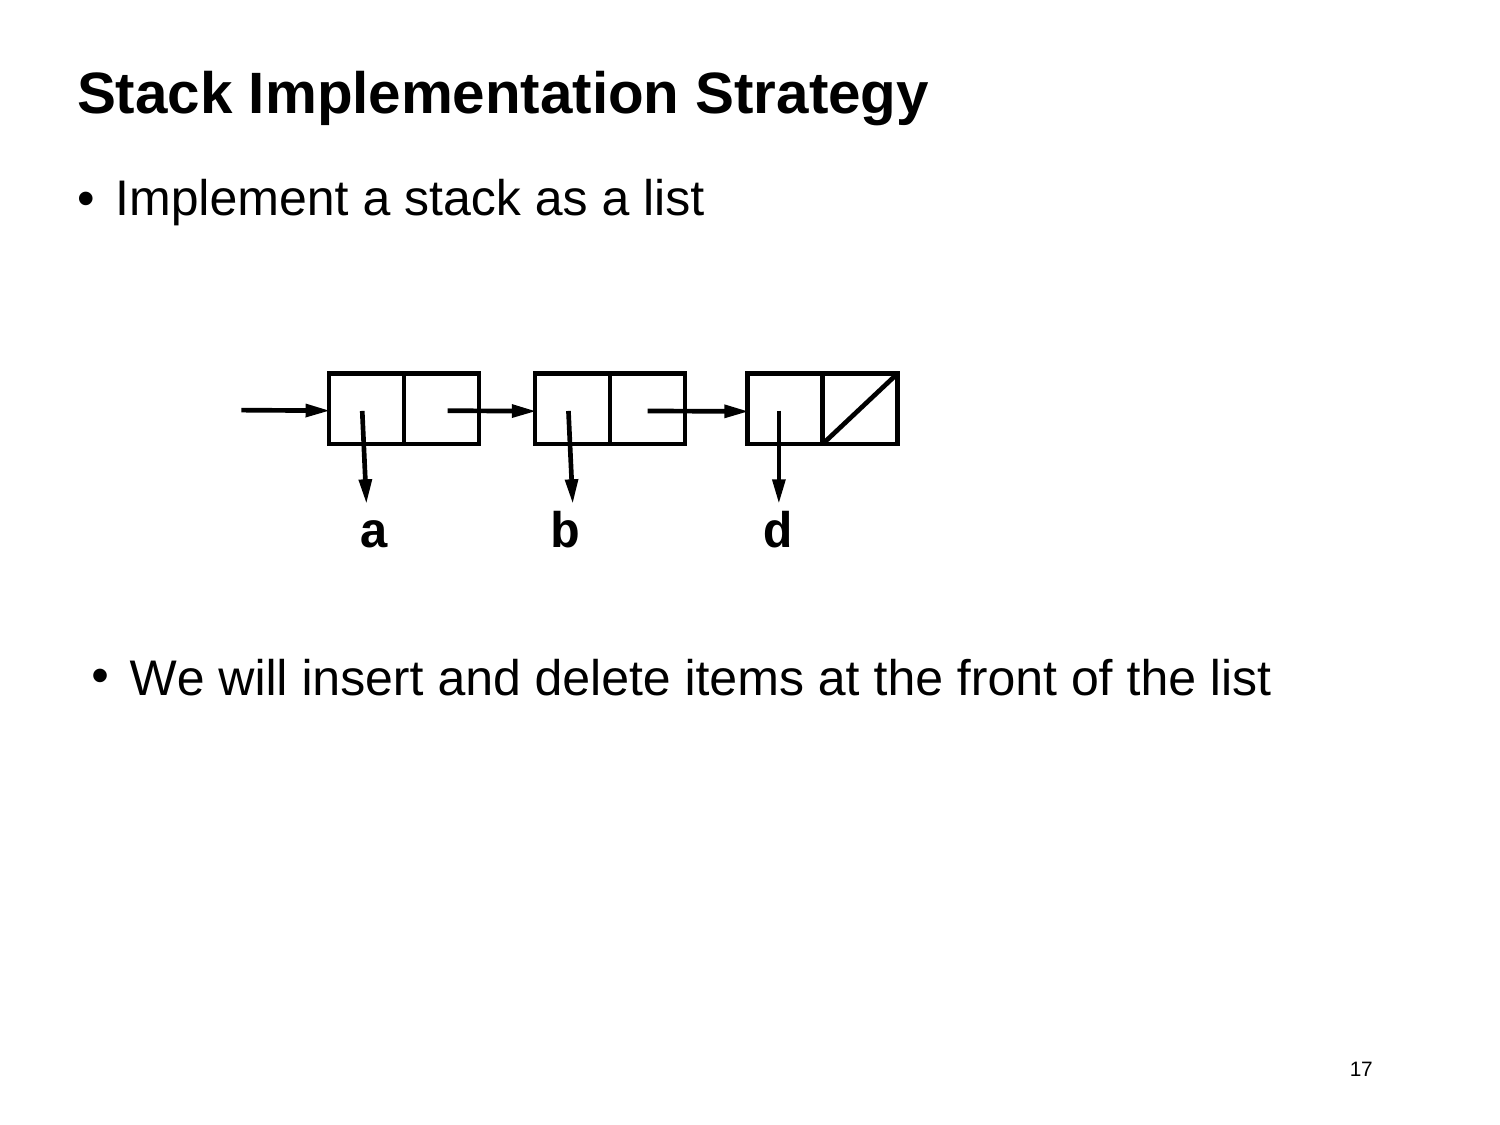

# Stack Implementation Strategy
Implement a stack as a list
a
b
d
We will insert and delete items at the front of the list
17